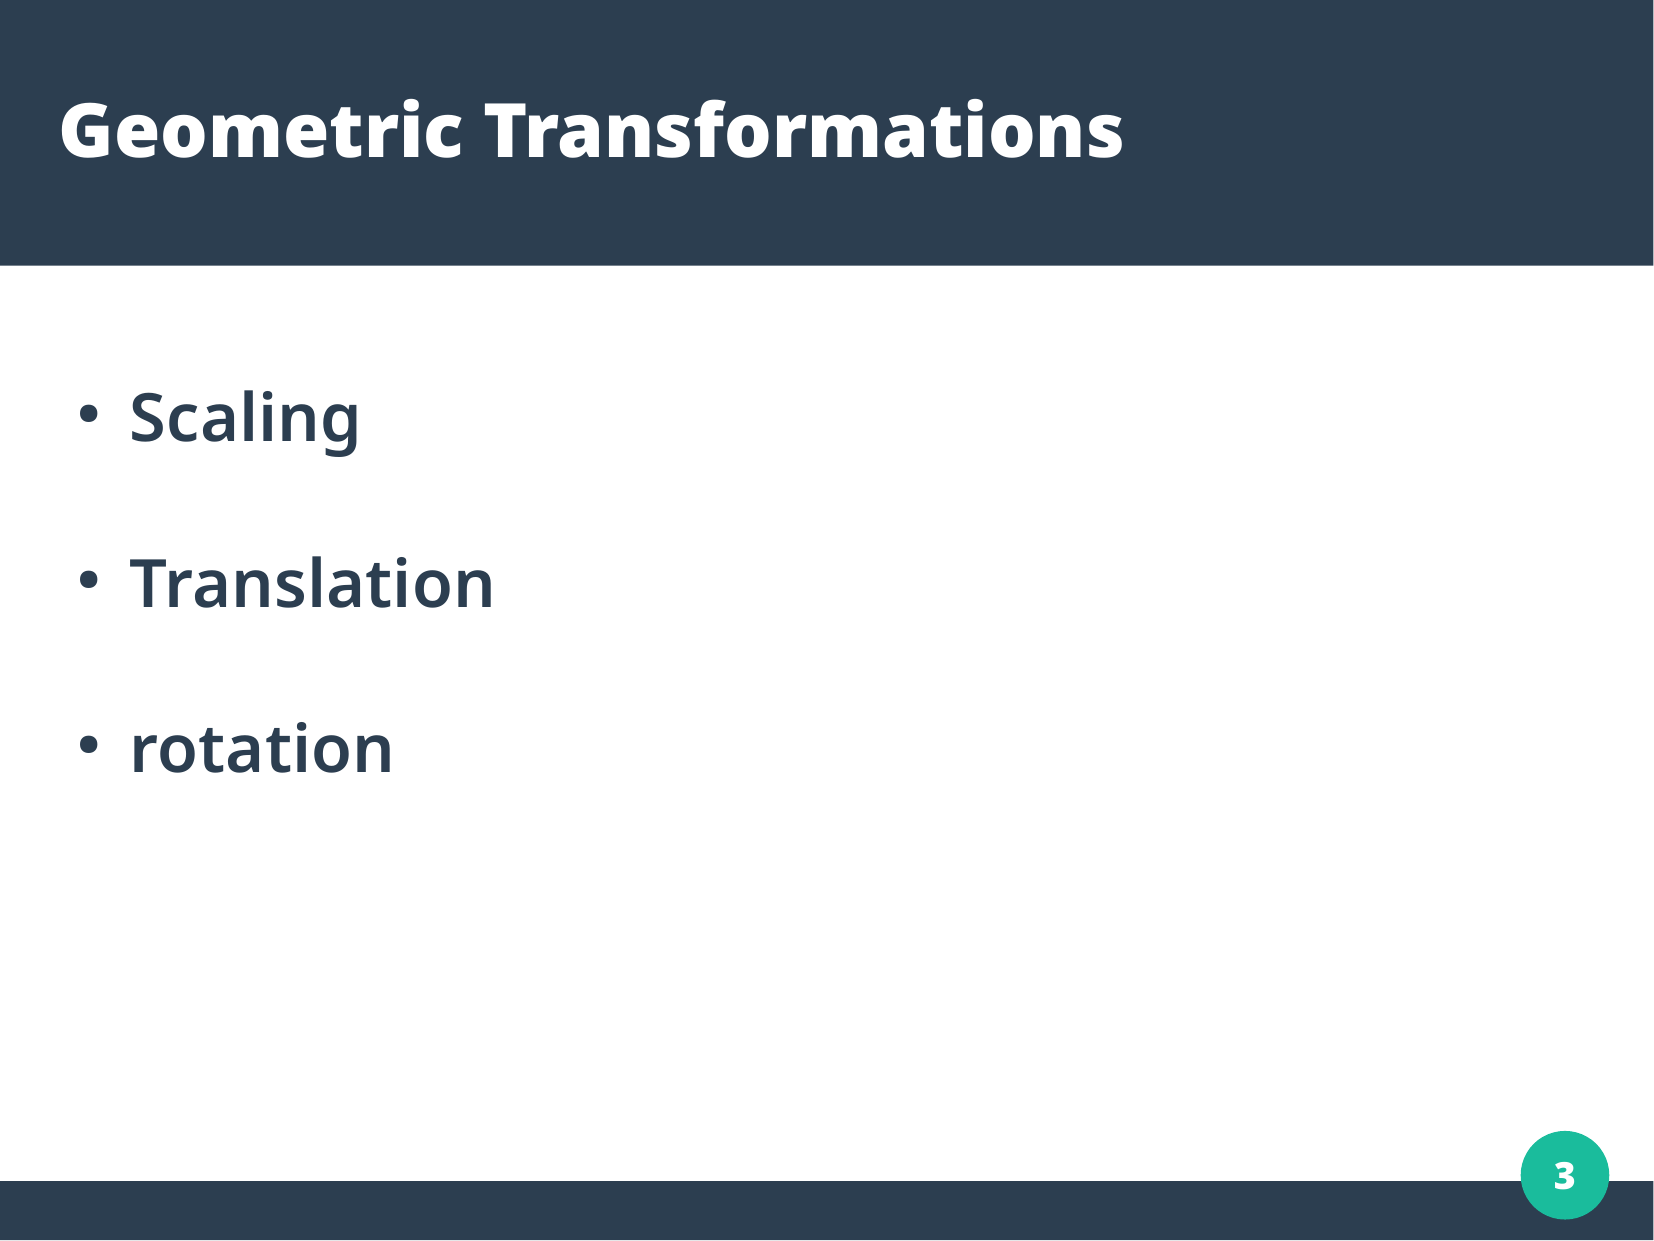

# Geometric Transformations
Scaling
Translation
rotation
3